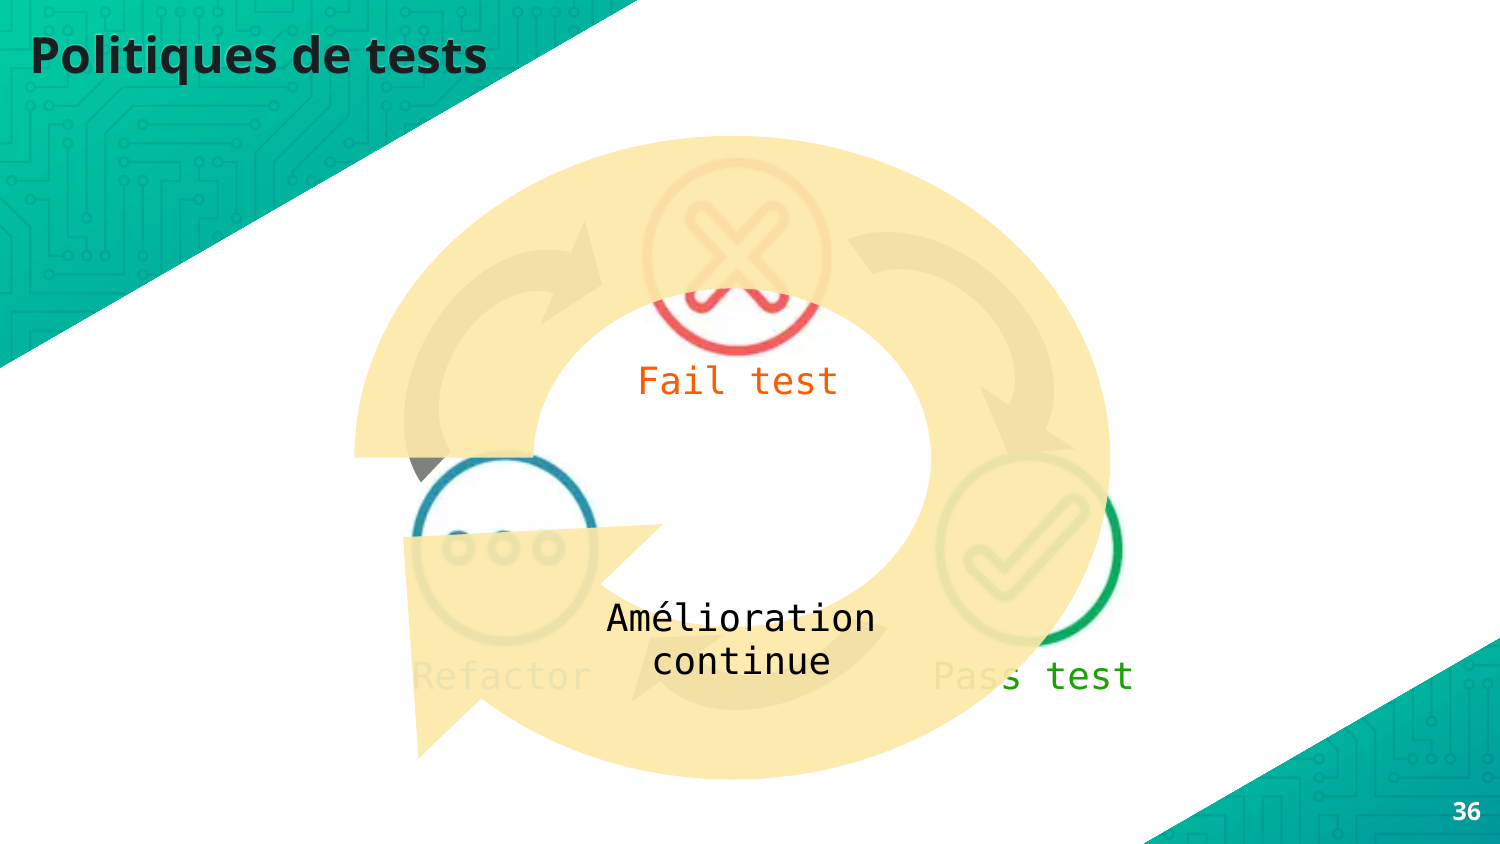

# Politiques de tests
Amélioration
continue
Fail test
Pass test
Refactor